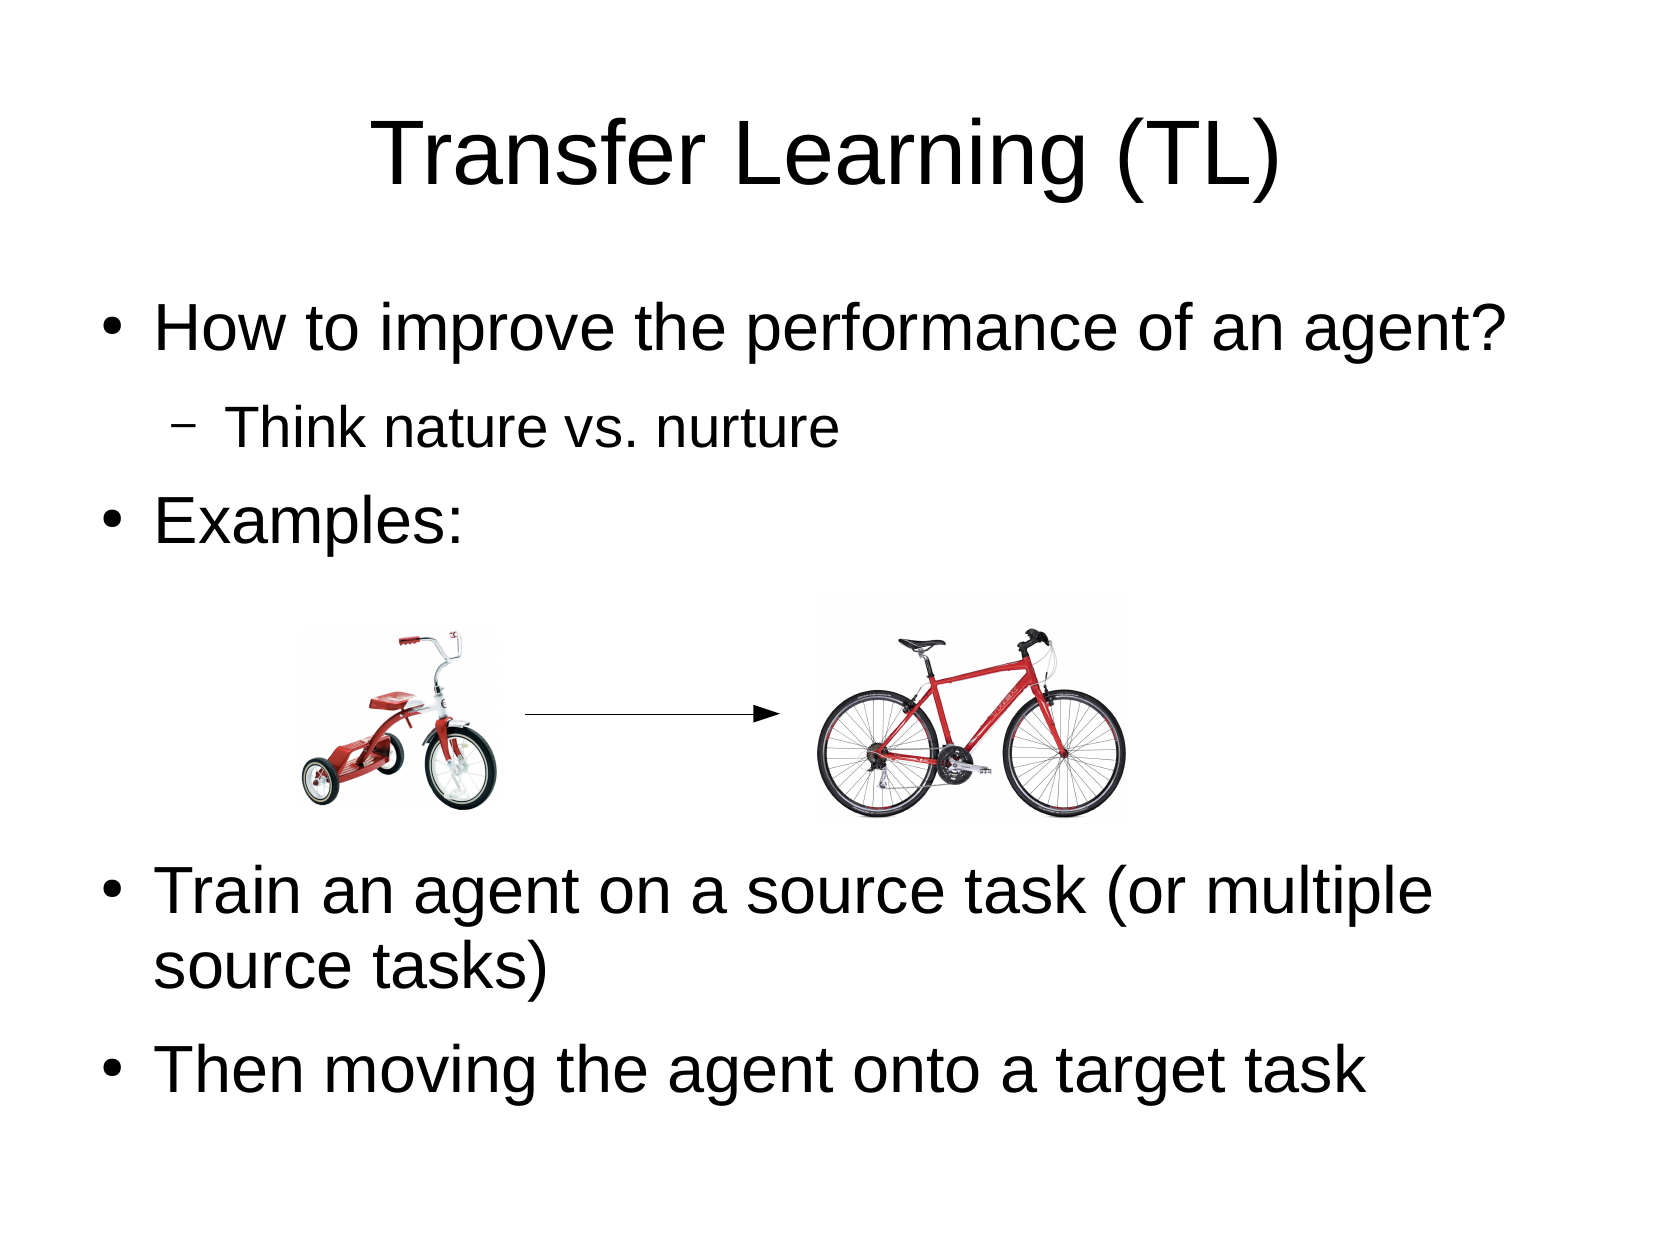

# Transfer Learning (TL)
How to improve the performance of an agent?
Think nature vs. nurture
Examples:
Train an agent on a source task (or multiple source tasks)
Then moving the agent onto a target task